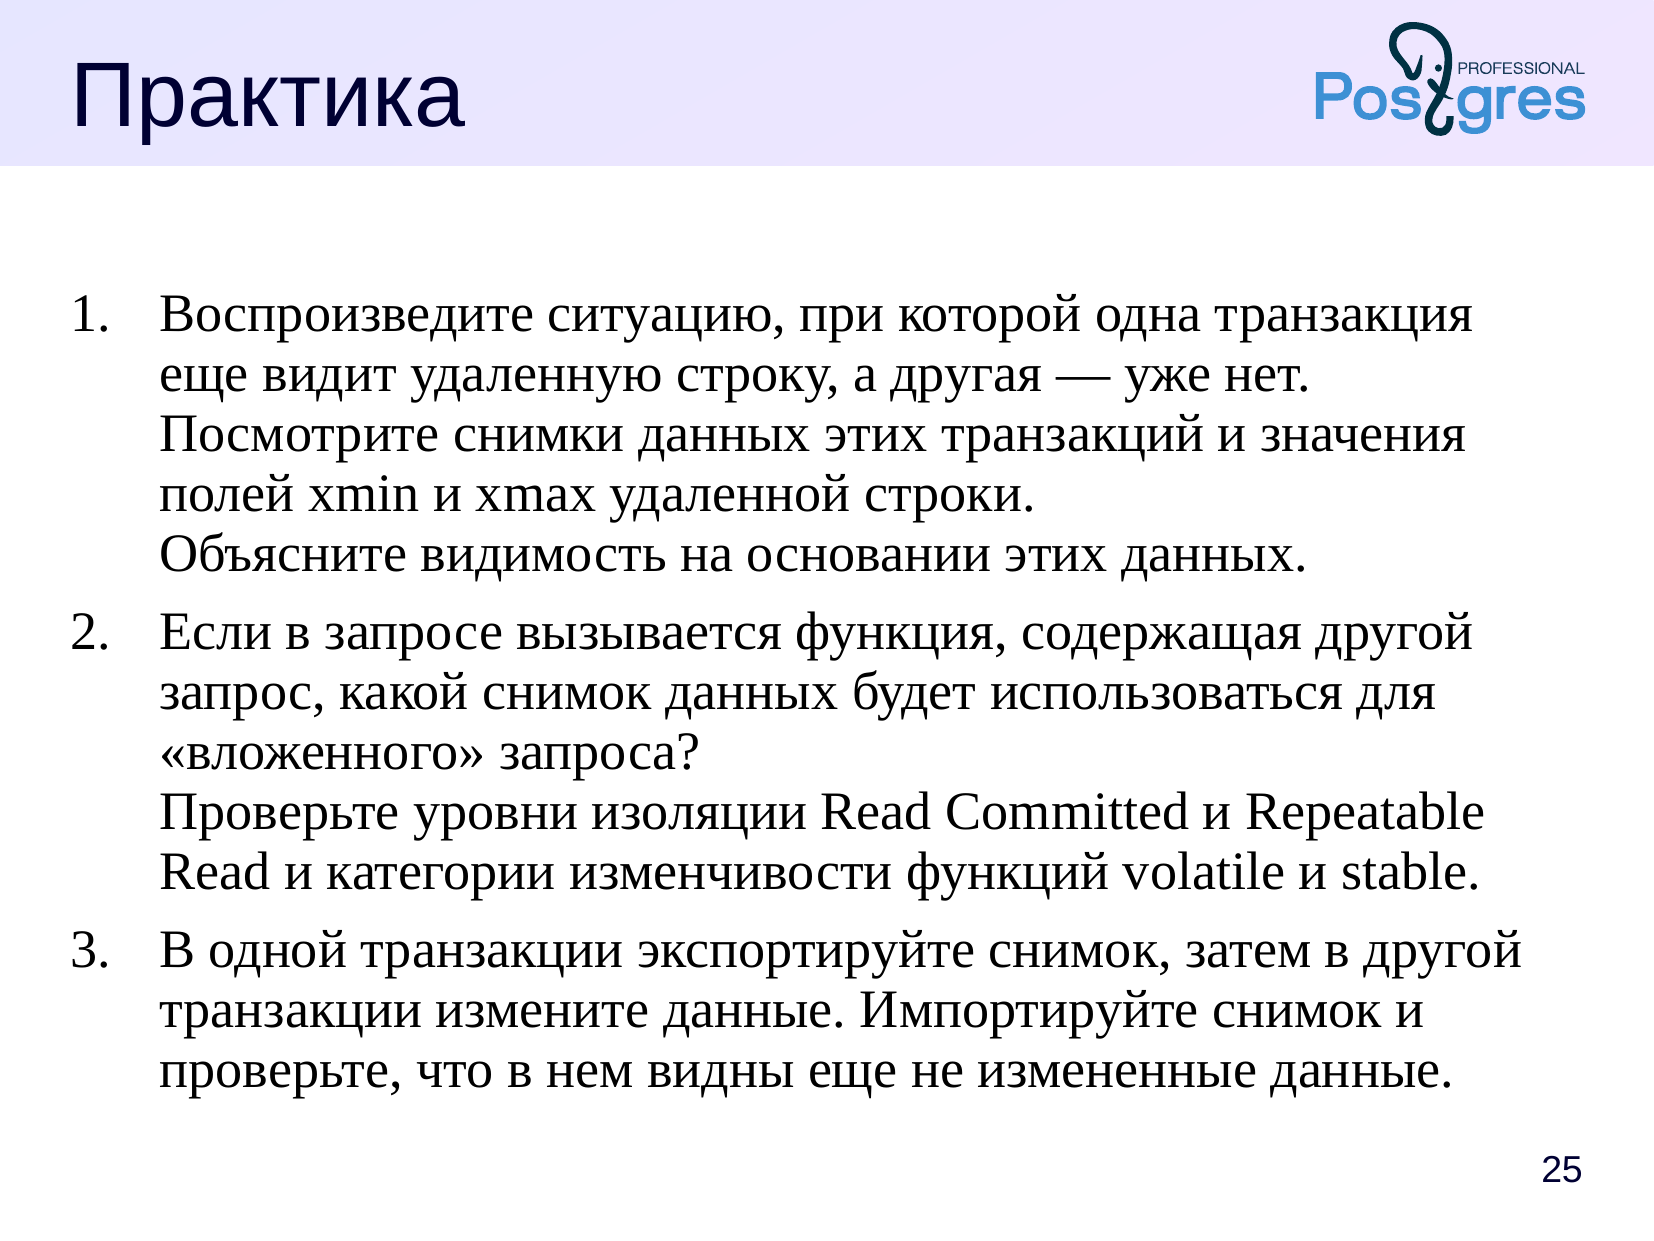

# Практика
Воспроизведите ситуацию, при которой одна транзакция
еще видит удаленную строку, а другая — уже нет.
Посмотрите снимки данных этих транзакций и значения полей xmin и xmax удаленной строки.
Объясните видимость на основании этих данных.
Если в запросе вызывается функция, содержащая другой запрос, какой снимок данных будет использоваться для «вложенного» запроса?
Проверьте уровни изоляции Read Committed и Repeatable Read и категории изменчивости функций volatile и stable.
В одной транзакции экспортируйте снимок, затем в другой транзакции измените данные. Импортируйте снимок и проверьте, что в нем видны еще не измененные данные.